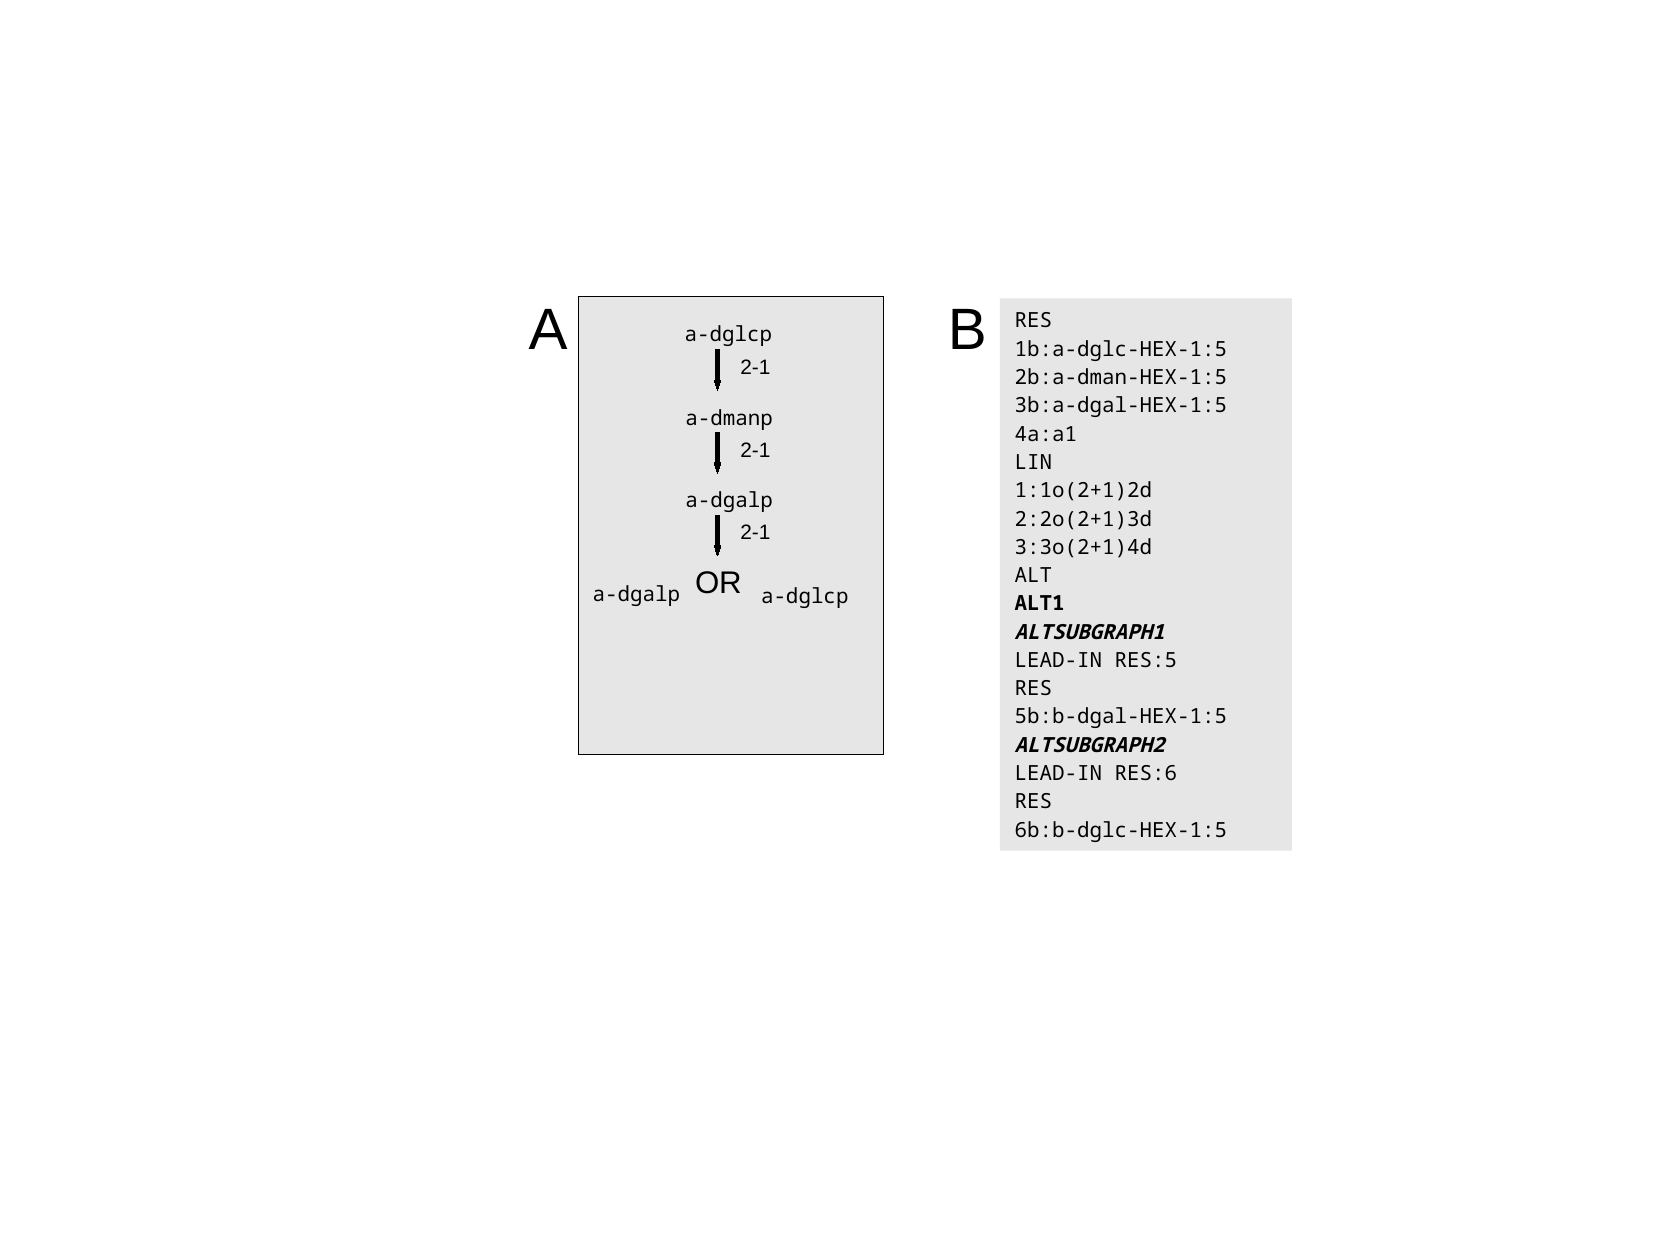

A
B
RES
1b:a-dglc-HEX-1:5
2b:a-dman-HEX-1:5
3b:a-dgal-HEX-1:5
4a:a1
LIN
1:1o(2+1)2d
2:2o(2+1)3d
3:3o(2+1)4d
ALT
ALT1
ALTSUBGRAPH1
LEAD-IN RES:5
RES
5b:b-dgal-HEX-1:5
ALTSUBGRAPH2
LEAD-IN RES:6
RES
6b:b-dglc-HEX-1:5
a-dglcp
2-1
a-dmanp
2-1
a-dgalp
2-1
OR
a-dgalp
a-dglcp